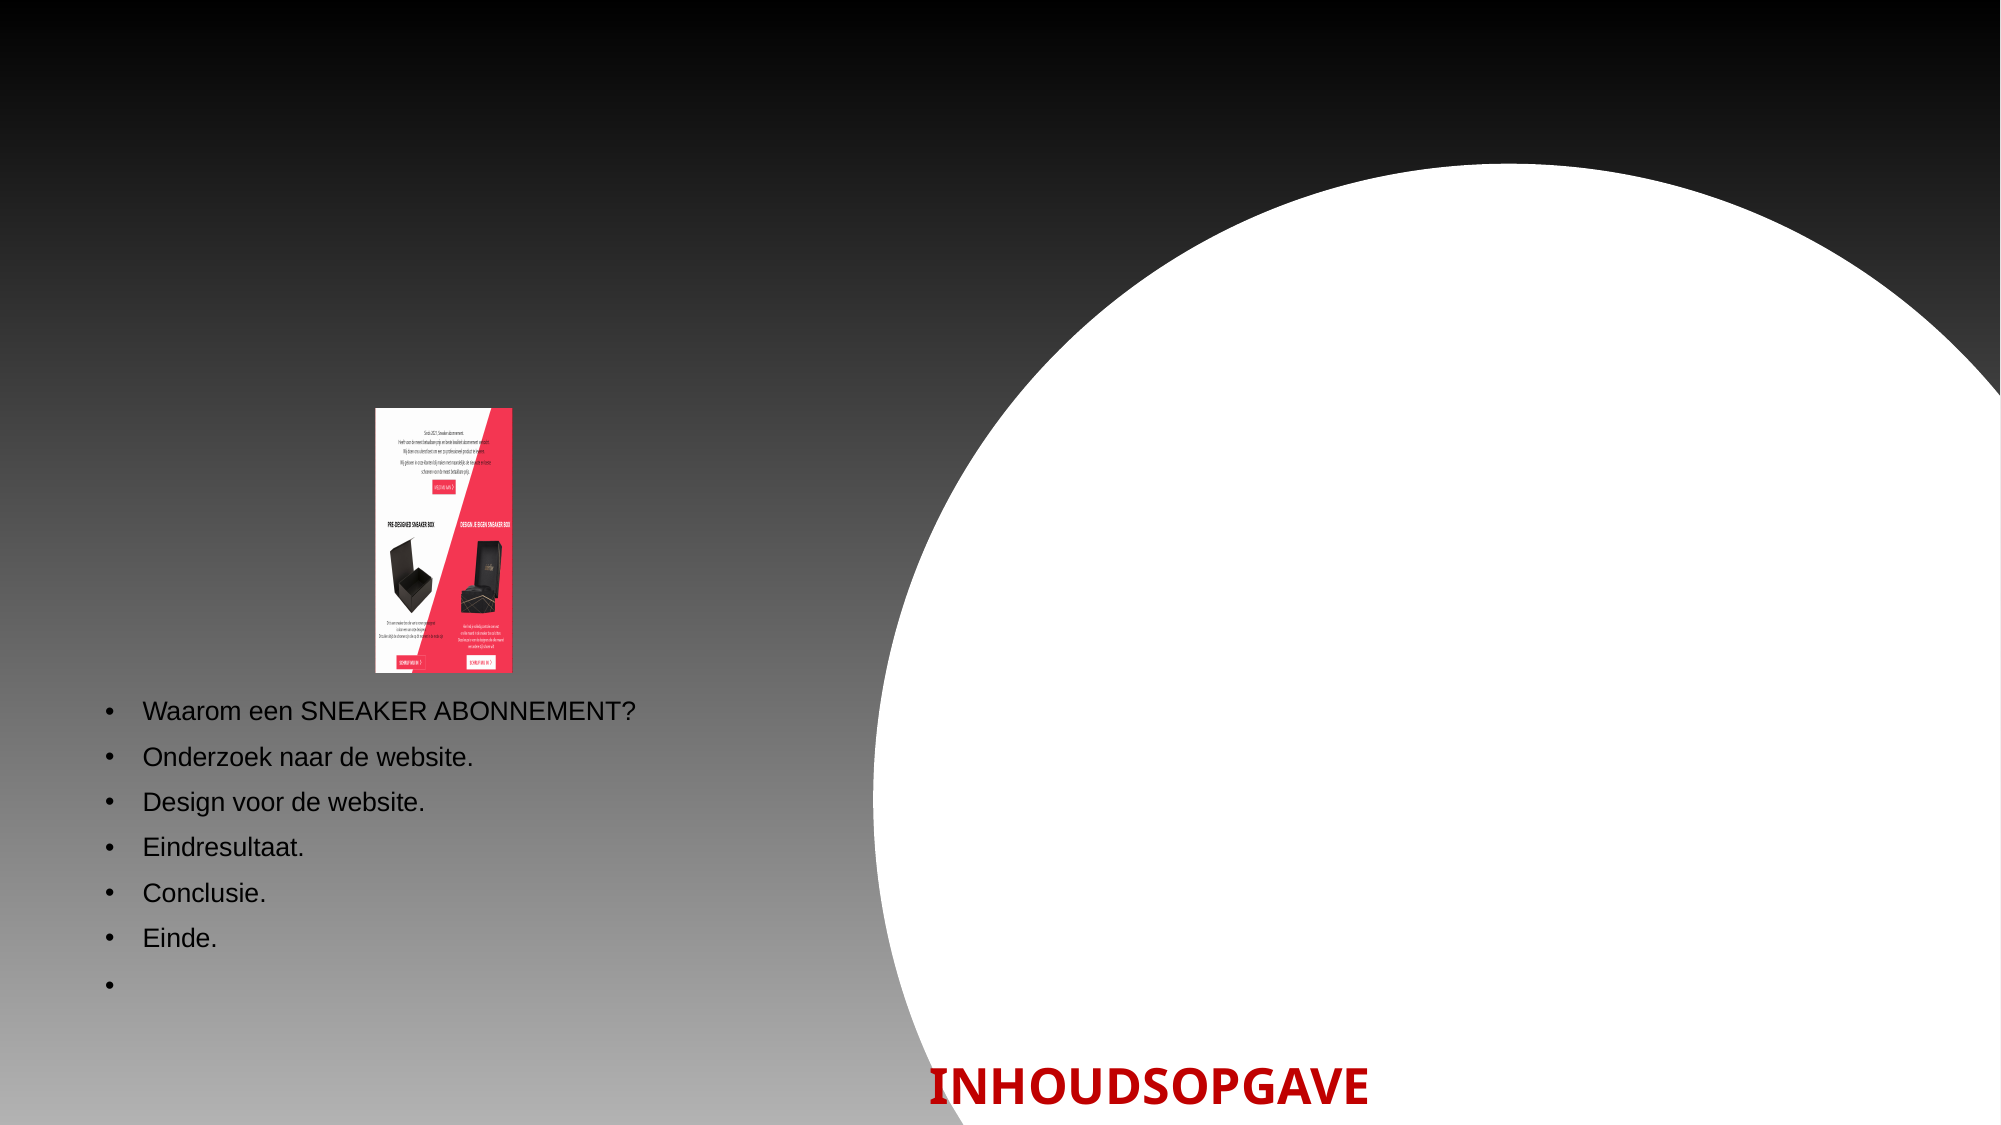

# INHOUDSOPGAVE
Waarom een SNEAKER ABONNEMENT?
Onderzoek naar de website.
Design voor de website.
Eindresultaat.
Conclusie.
Einde.